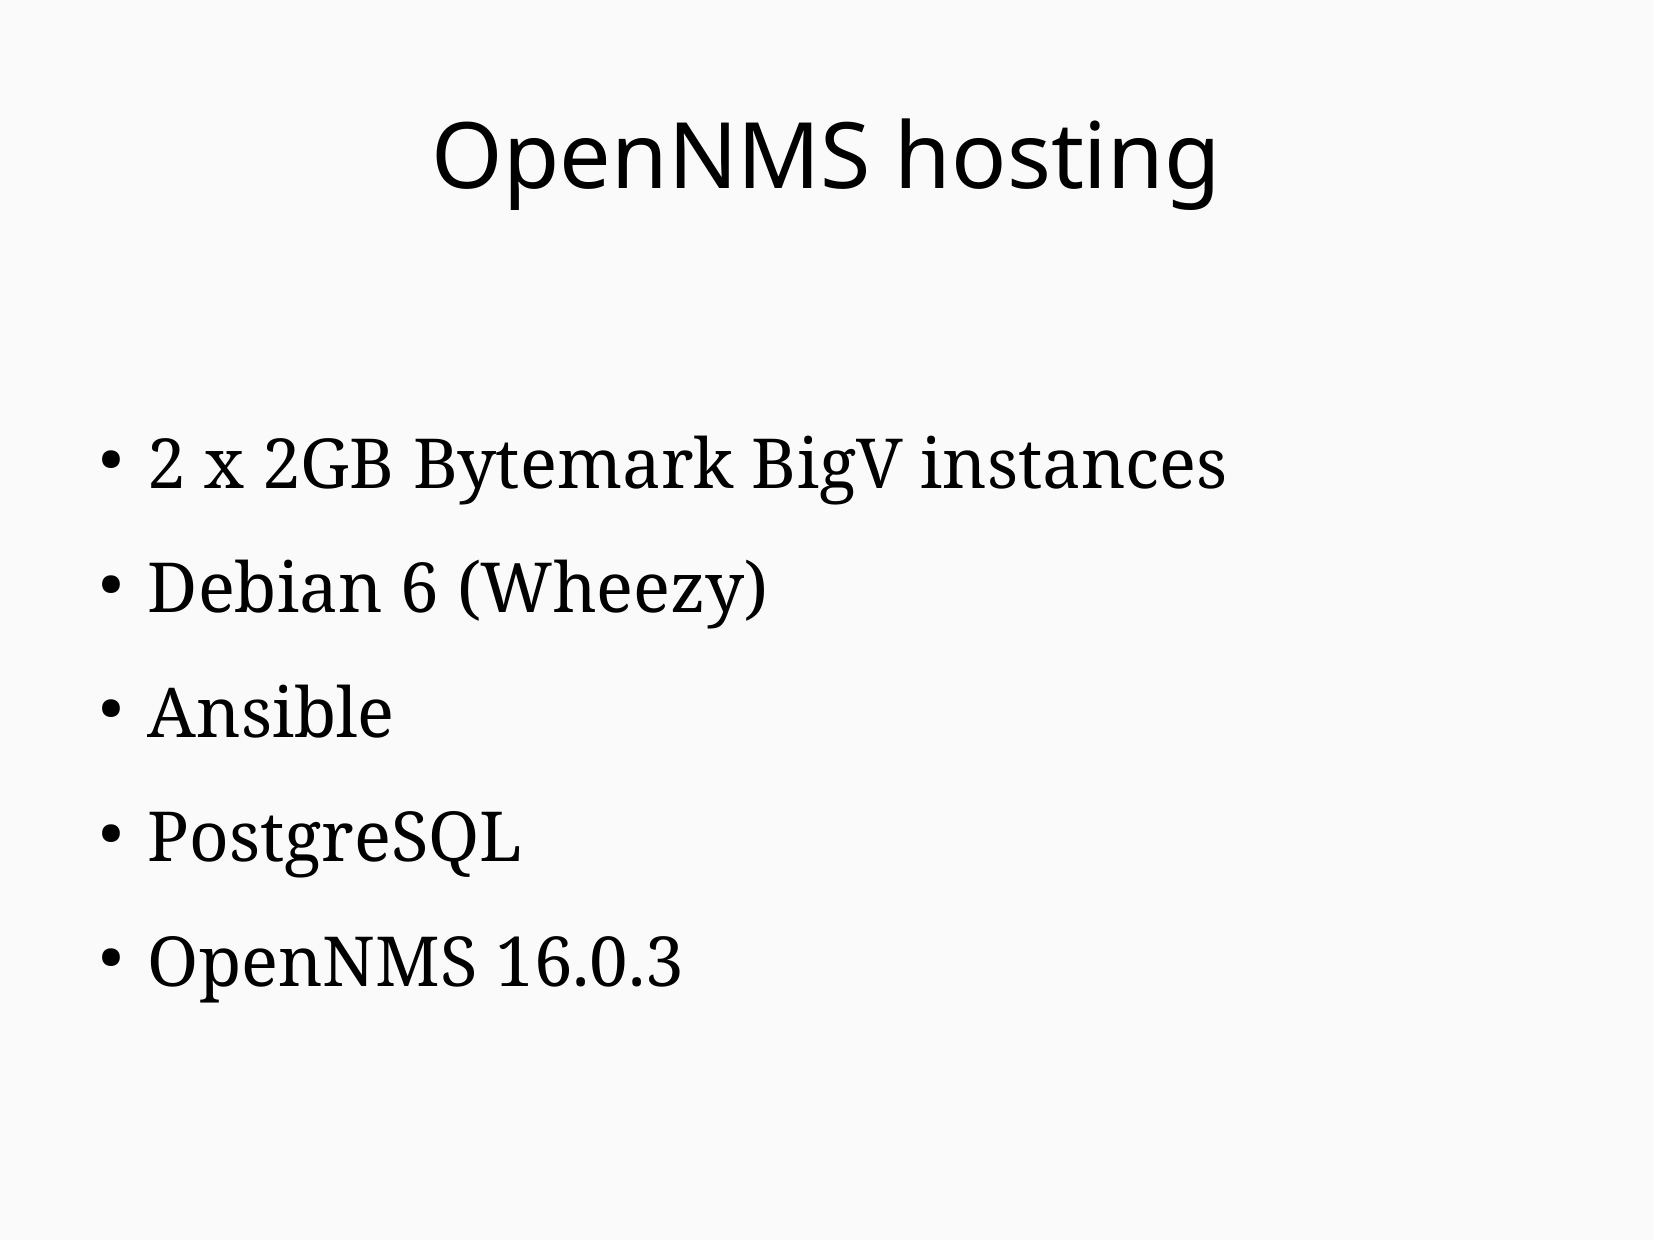

# OpenNMS hosting
2 x 2GB Bytemark BigV instances
Debian 6 (Wheezy)
Ansible
PostgreSQL
OpenNMS 16.0.3